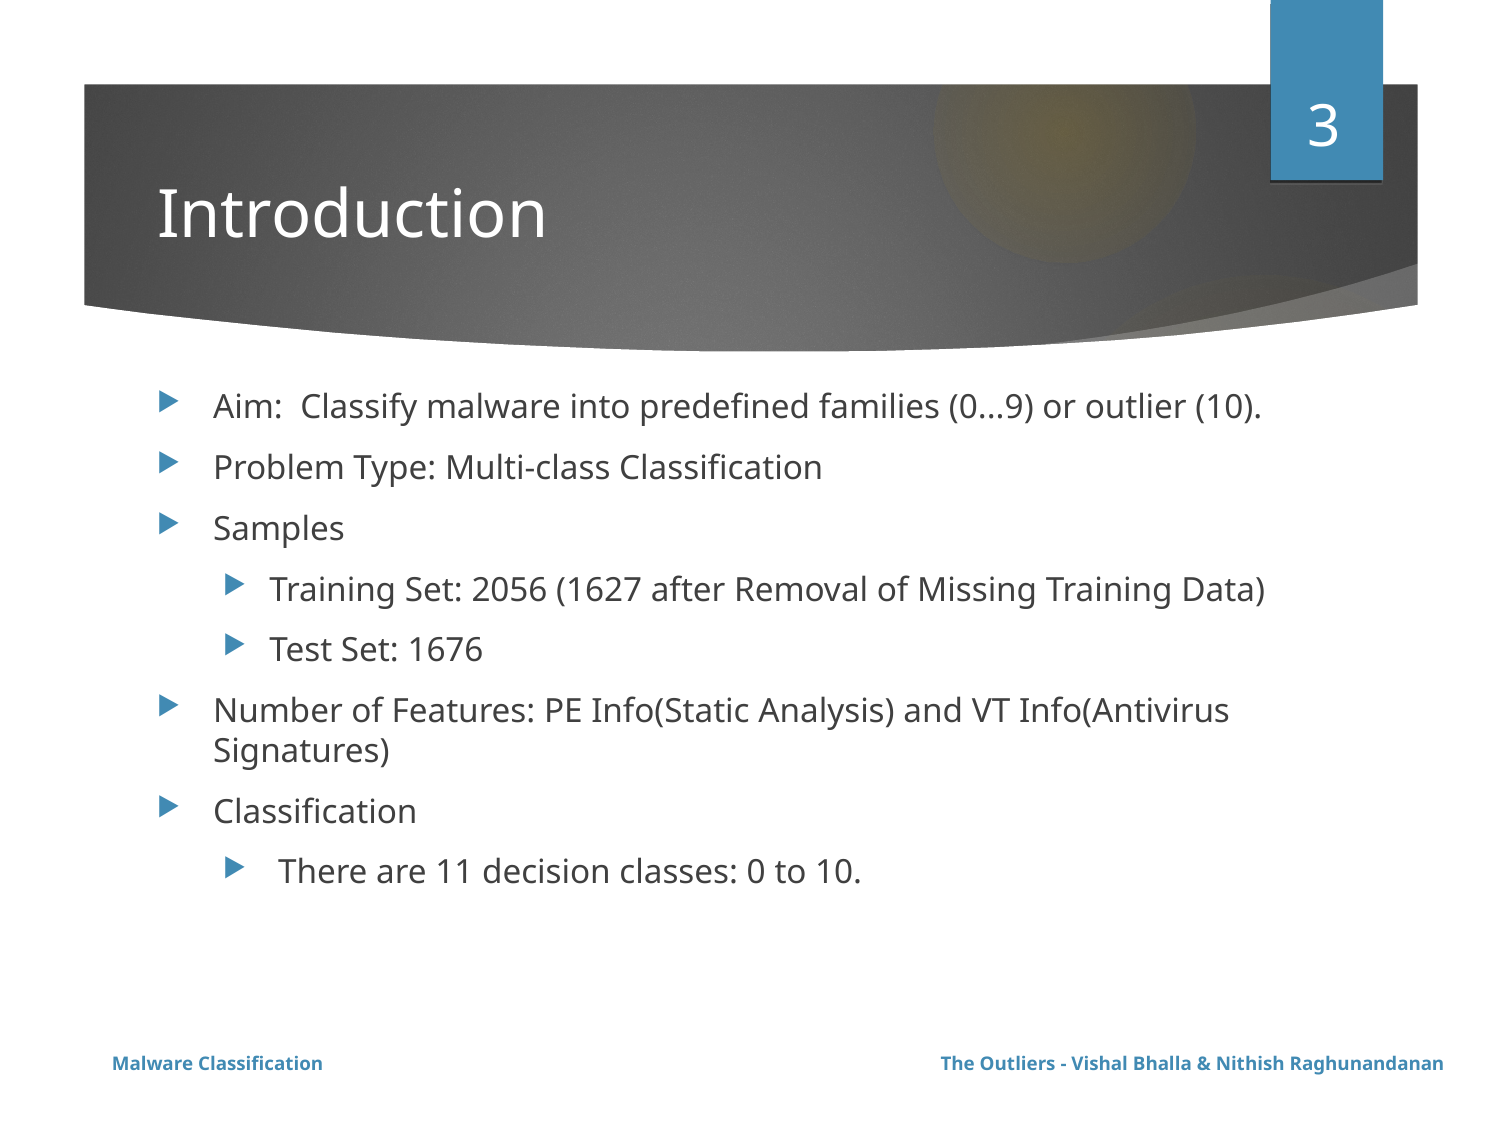

# Introduction
Aim: Classify malware into predefined families (0...9) or outlier (10).
Problem Type: Multi-class Classification
Samples
Training Set: 2056 (1627 after Removal of Missing Training Data)
Test Set: 1676
Number of Features: PE Info(Static Analysis) and VT Info(Antivirus Signatures)
Classification
 There are 11 decision classes: 0 to 10.
The Outliers - Vishal Bhalla & Nithish Raghunandanan
Malware Classification